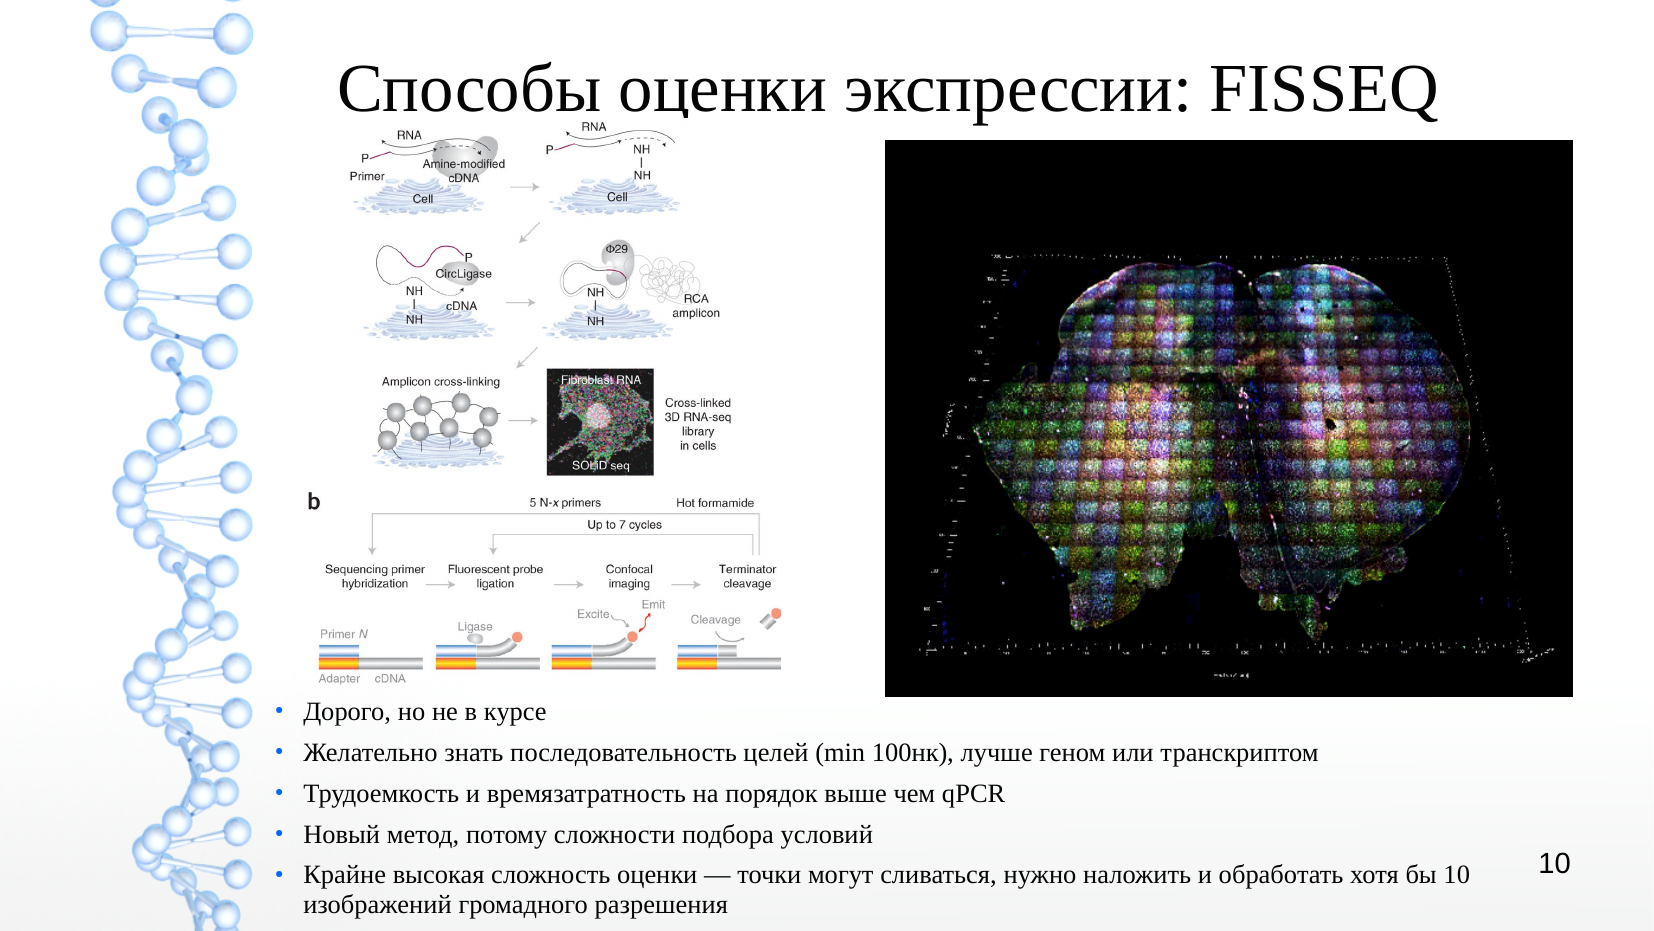

# Способы оценки экспрессии: FISSEQ
Дорого, но не в курсе
Желательно знать последовательность целей (min 100нк), лучше геном или транскриптом
Трудоемкость и времязатратность на порядок выше чем qPCR
Новый метод, потому сложности подбора условий
Крайне высокая сложность оценки — точки могут сливаться, нужно наложить и обработать хотя бы 10 изображений громадного разрешения
10